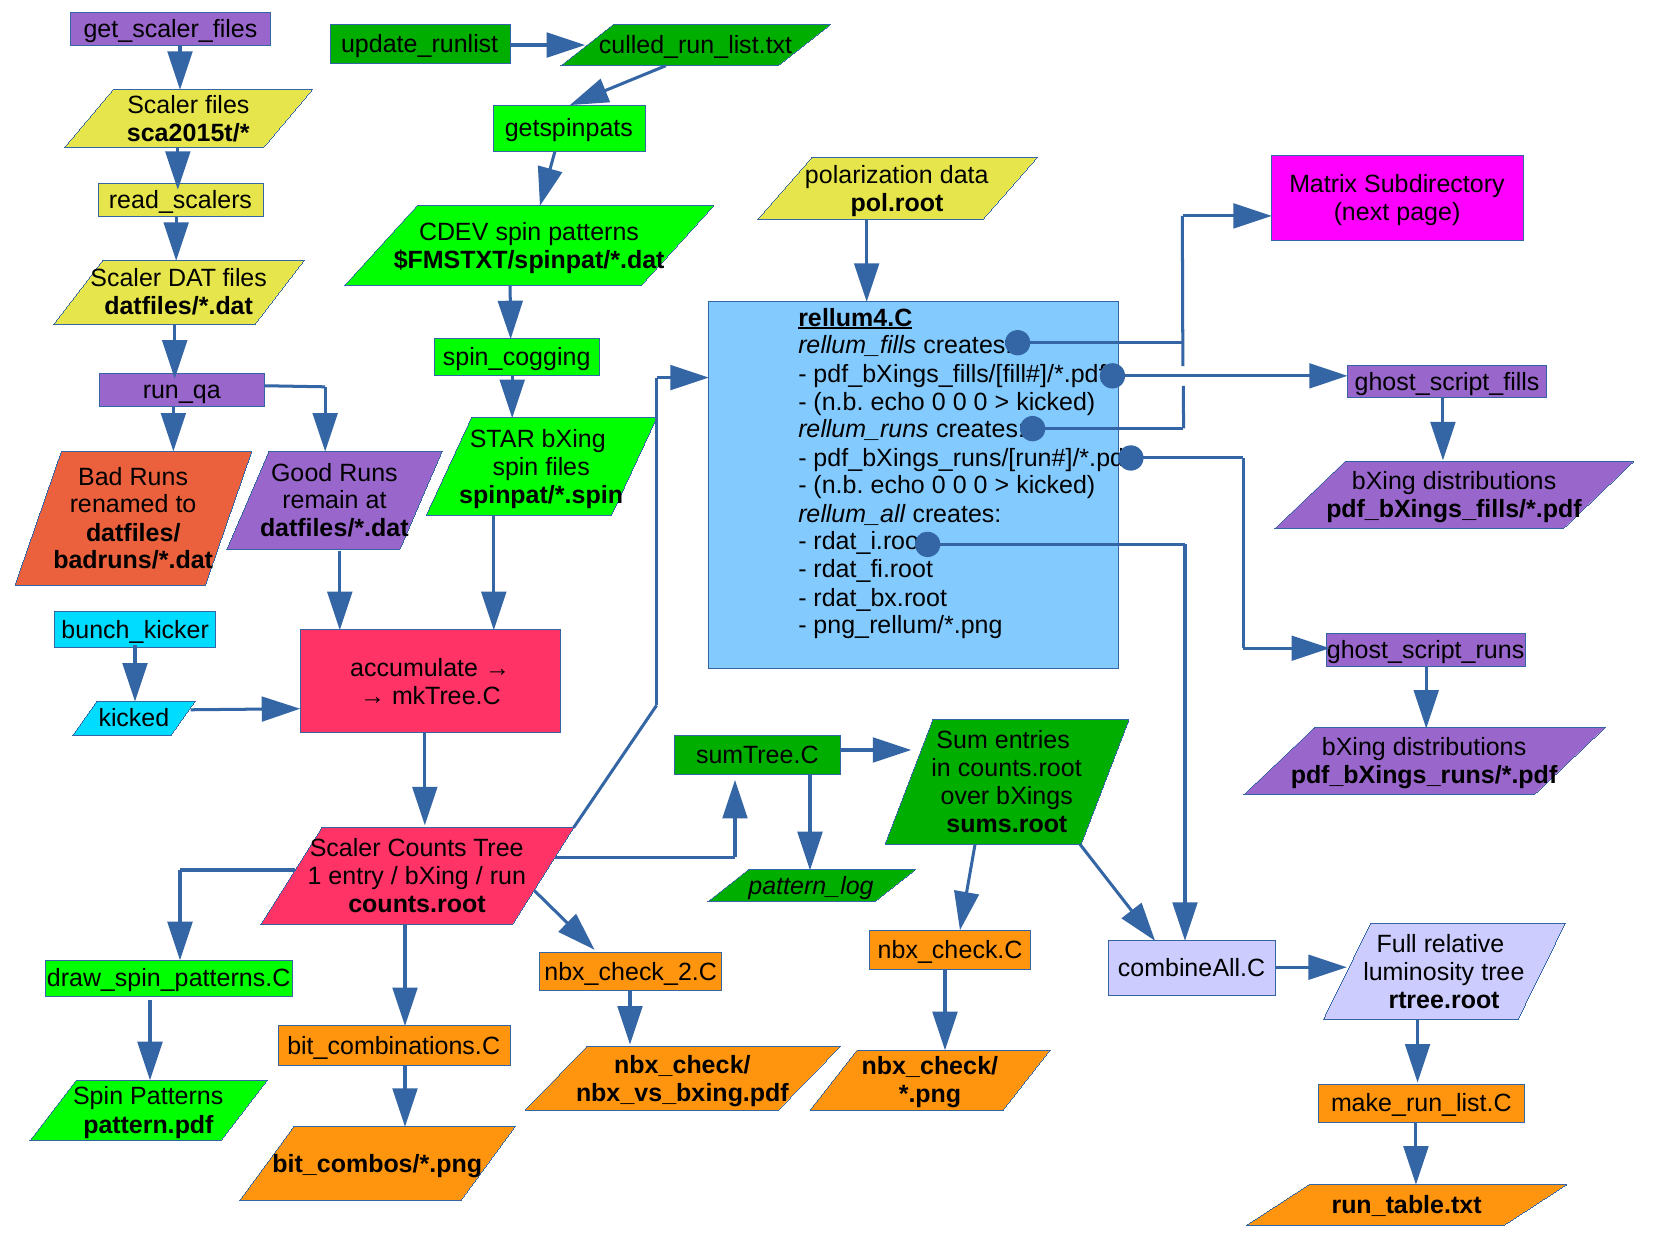

get_scaler_files
update_runlist
culled_run_list.txt
Scaler files
sca2015t/*
getspinpats
Matrix Subdirectory
(next page)
polarization data
pol.root
read_scalers
CDEV spin patterns
$FMSTXT/spinpat/*.dat
Scaler DAT files
datfiles/*.dat
	rellum4.C
	rellum_fills creates:
	- pdf_bXings_fills/[fill#]/*.pdf
	- (n.b. echo 0 0 0 > kicked)
	rellum_runs creates:
	- pdf_bXings_runs/[run#]/*.pdf
	- (n.b. echo 0 0 0 > kicked)
	rellum_all creates:
	- rdat_i.root
	- rdat_fi.root
	- rdat_bx.root
	- png_rellum/*.png
spin_cogging
ghost_script_fills
run_qa
STAR bXing
spin files
spinpat/*.spin
Bad Runs
renamed to
datfiles/
badruns/*.dat
Good Runs
remain at
datfiles/*.dat
bXing distributions
pdf_bXings_fills/*.pdf
bunch_kicker
accumulate →
→ mkTree.C
ghost_script_runs
kicked
Sum entries
in counts.root
over bXings
sums.root
bXing distributions
pdf_bXings_runs/*.pdf
sumTree.C
Scaler Counts Tree
1 entry / bXing / run
counts.root
pattern_log
Full relative
luminosity tree
rtree.root
nbx_check.C
combineAll.C
nbx_check_2.C
draw_spin_patterns.C
bit_combinations.C
nbx_check/
nbx_vs_bxing.pdf
nbx_check/
*.png
Spin Patterns
pattern.pdf
make_run_list.C
bit_combos/*.png
run_table.txt